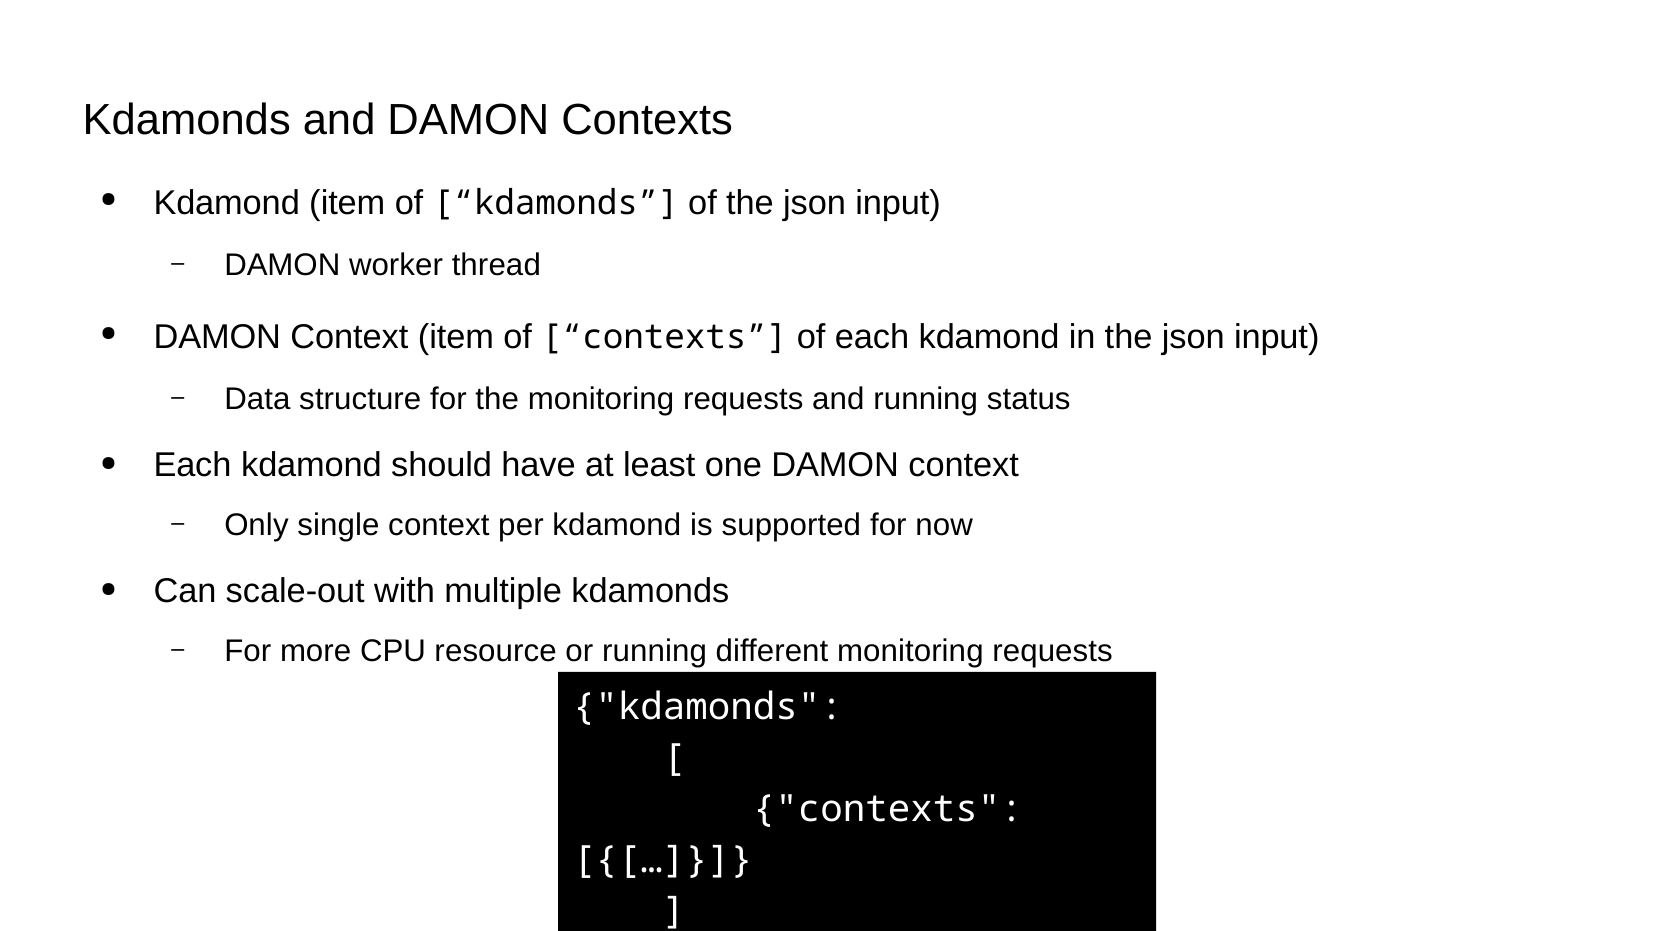

# Kdamonds and DAMON Contexts
Kdamond (item of [“kdamonds”] of the json input)
DAMON worker thread
DAMON Context (item of [“contexts”] of each kdamond in the json input)
Data structure for the monitoring requests and running status
Each kdamond should have at least one DAMON context
Only single context per kdamond is supported for now
Can scale-out with multiple kdamonds
For more CPU resource or running different monitoring requests
{"kdamonds":
 [
 {"contexts": [{[…]}]}
 ]
}